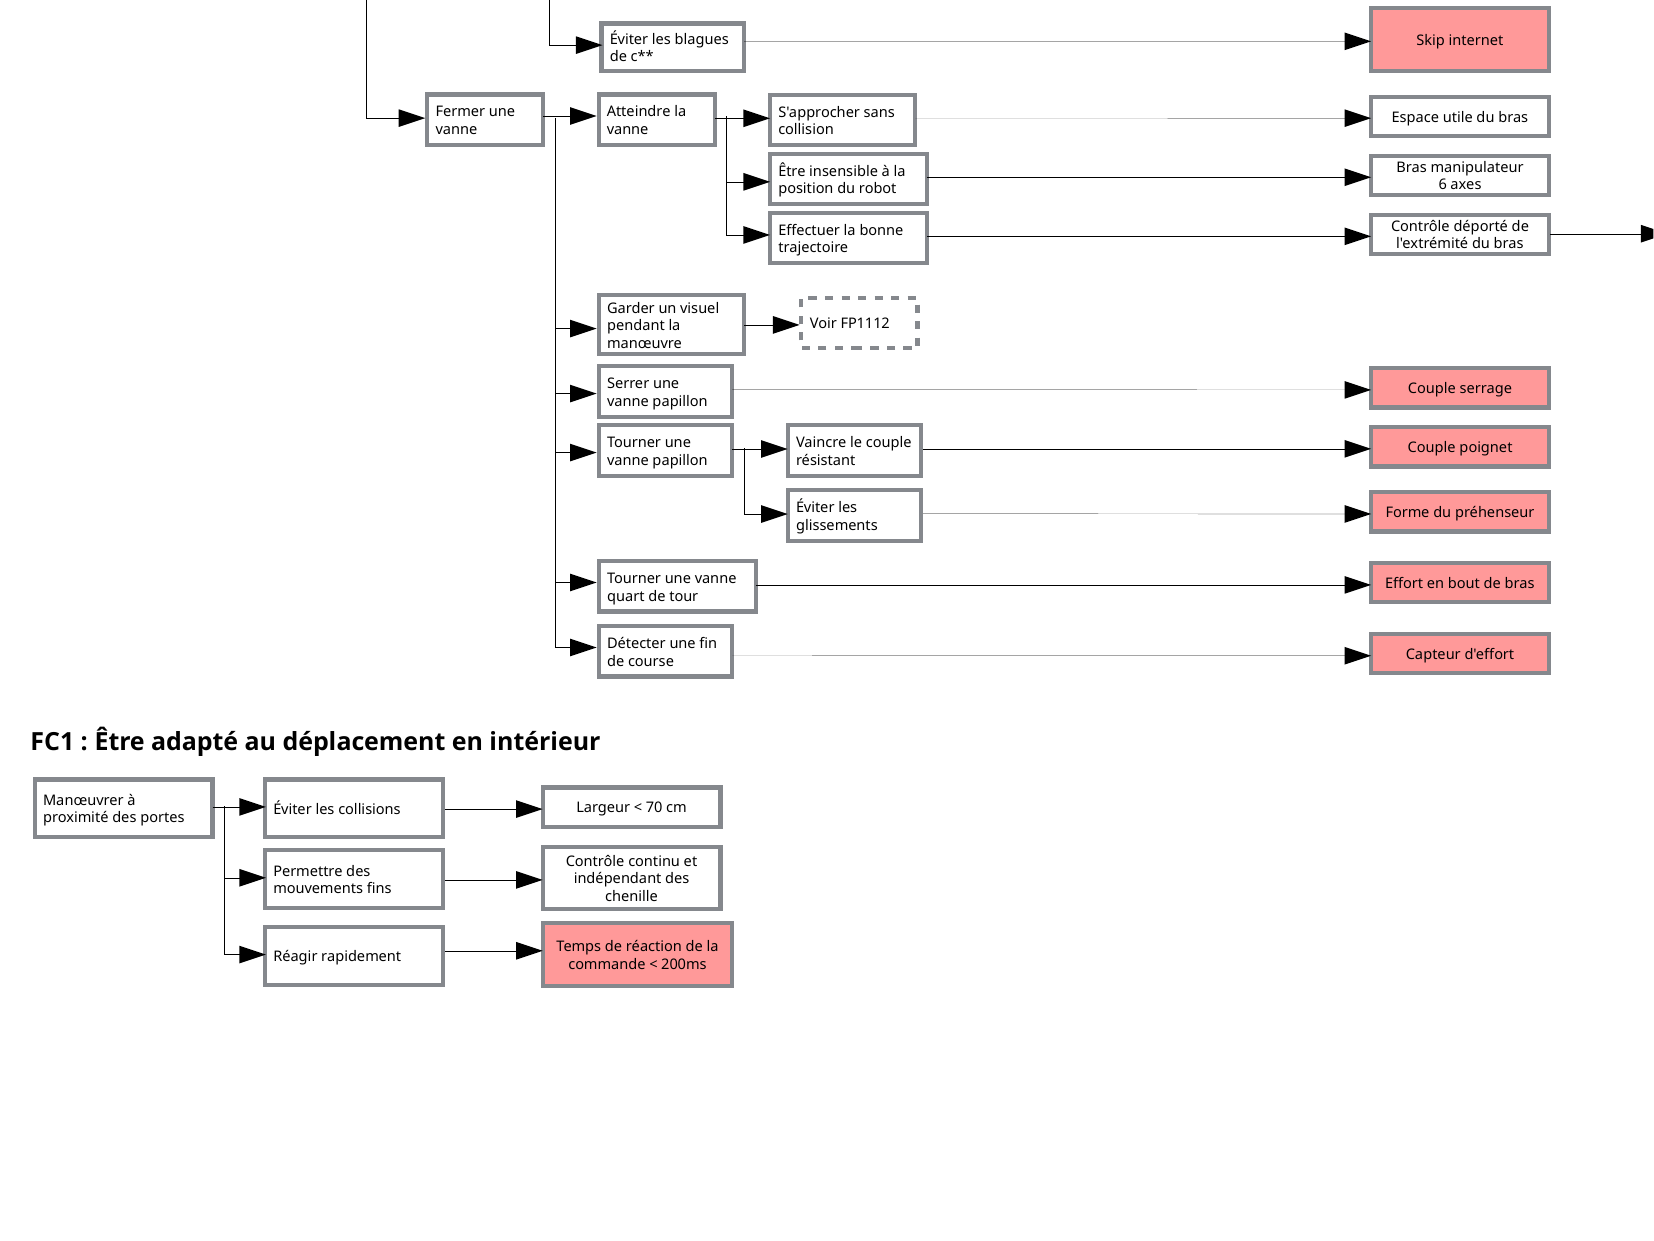

Skip internet
Éviter les blagues de c**
Fermer une vanne
Atteindre la vanne
S'approcher sans collision
Espace utile du bras
Être insensible à la position du robot
Bras manipulateur
6 axes
Contrôle individuel des articulations possible
Effectuer la bonne trajectoire
Gérer les singularités
Contrôle déporté de l'extrémité du bras
Garder un visuel pendant la manœuvre
Voir FP1112
Serrer une vanne papillon
Couple serrage
Vaincre le couple résistant
Tourner une vanne papillon
Couple poignet
Éviter les glissements
Forme du préhenseur
Tourner une vanne quart de tour
Effort en bout de bras
Détecter une fin de course
Capteur d'effort
FC1 : Être adapté au déplacement en intérieur
Manœuvrer à proximité des portes
Éviter les collisions
Largeur < 70 cm
Contrôle continu et indépendant des chenille
Permettre des mouvements fins
Temps de réaction de la commande < 200ms
Réagir rapidement